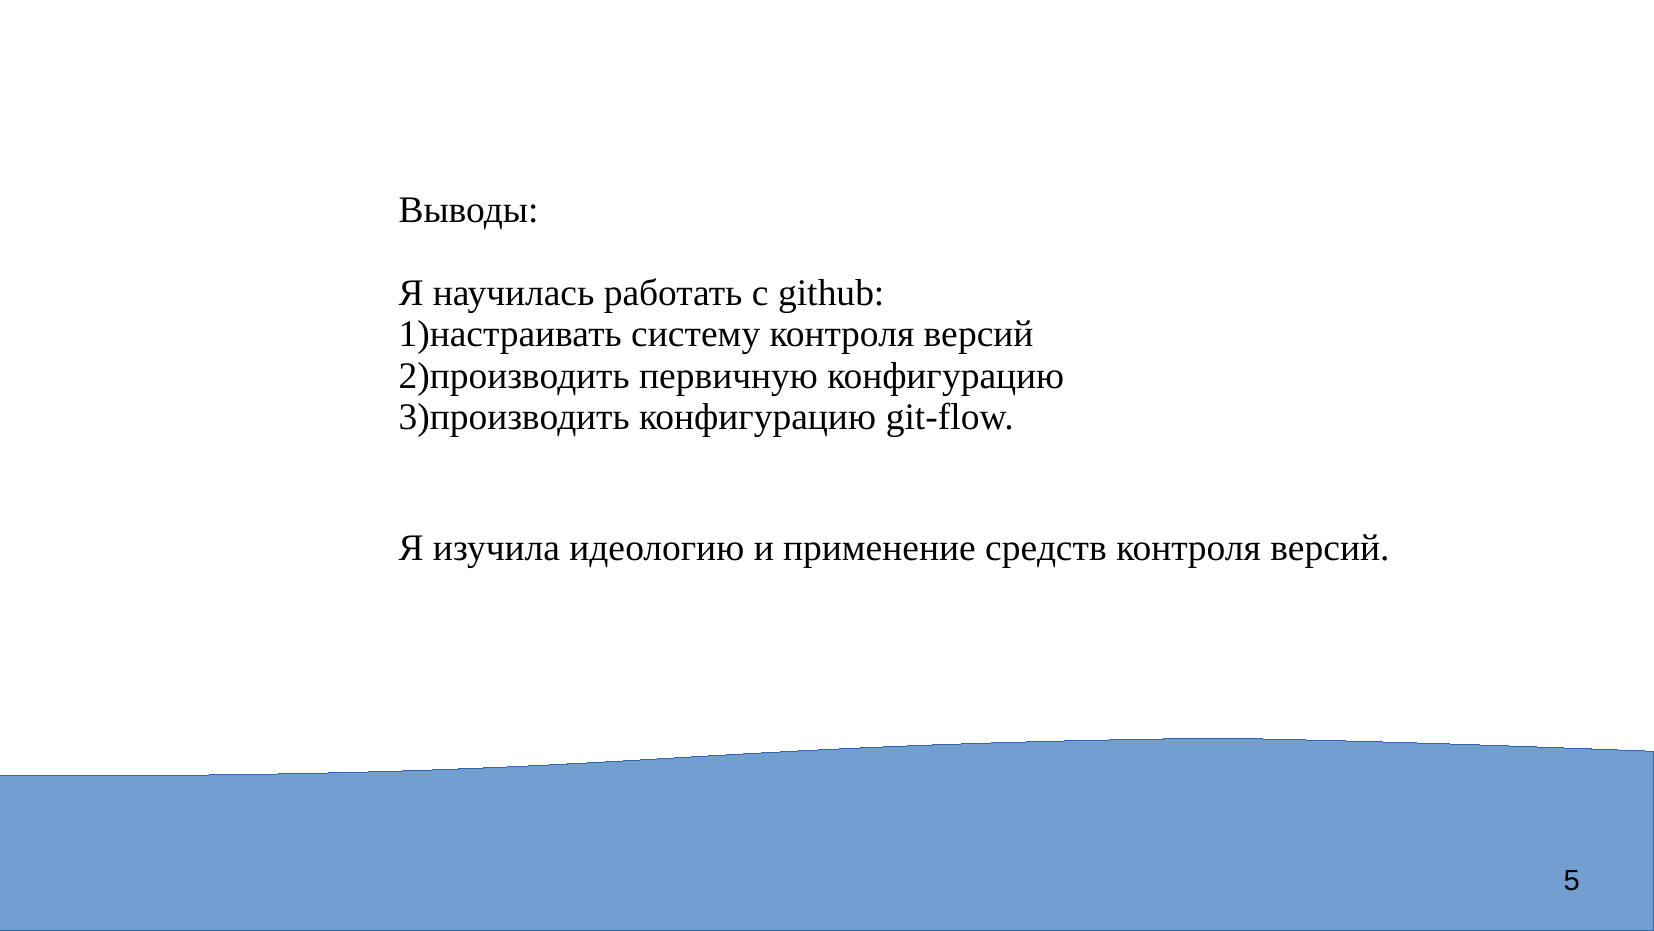

Выводы:
Я научилась работать с github:
1)настраивать систему контроля версий
2)производить первичную конфигурацию
3)производить конфигурацию git-flow.
Я изучила идеологию и применение средств контроля версий.